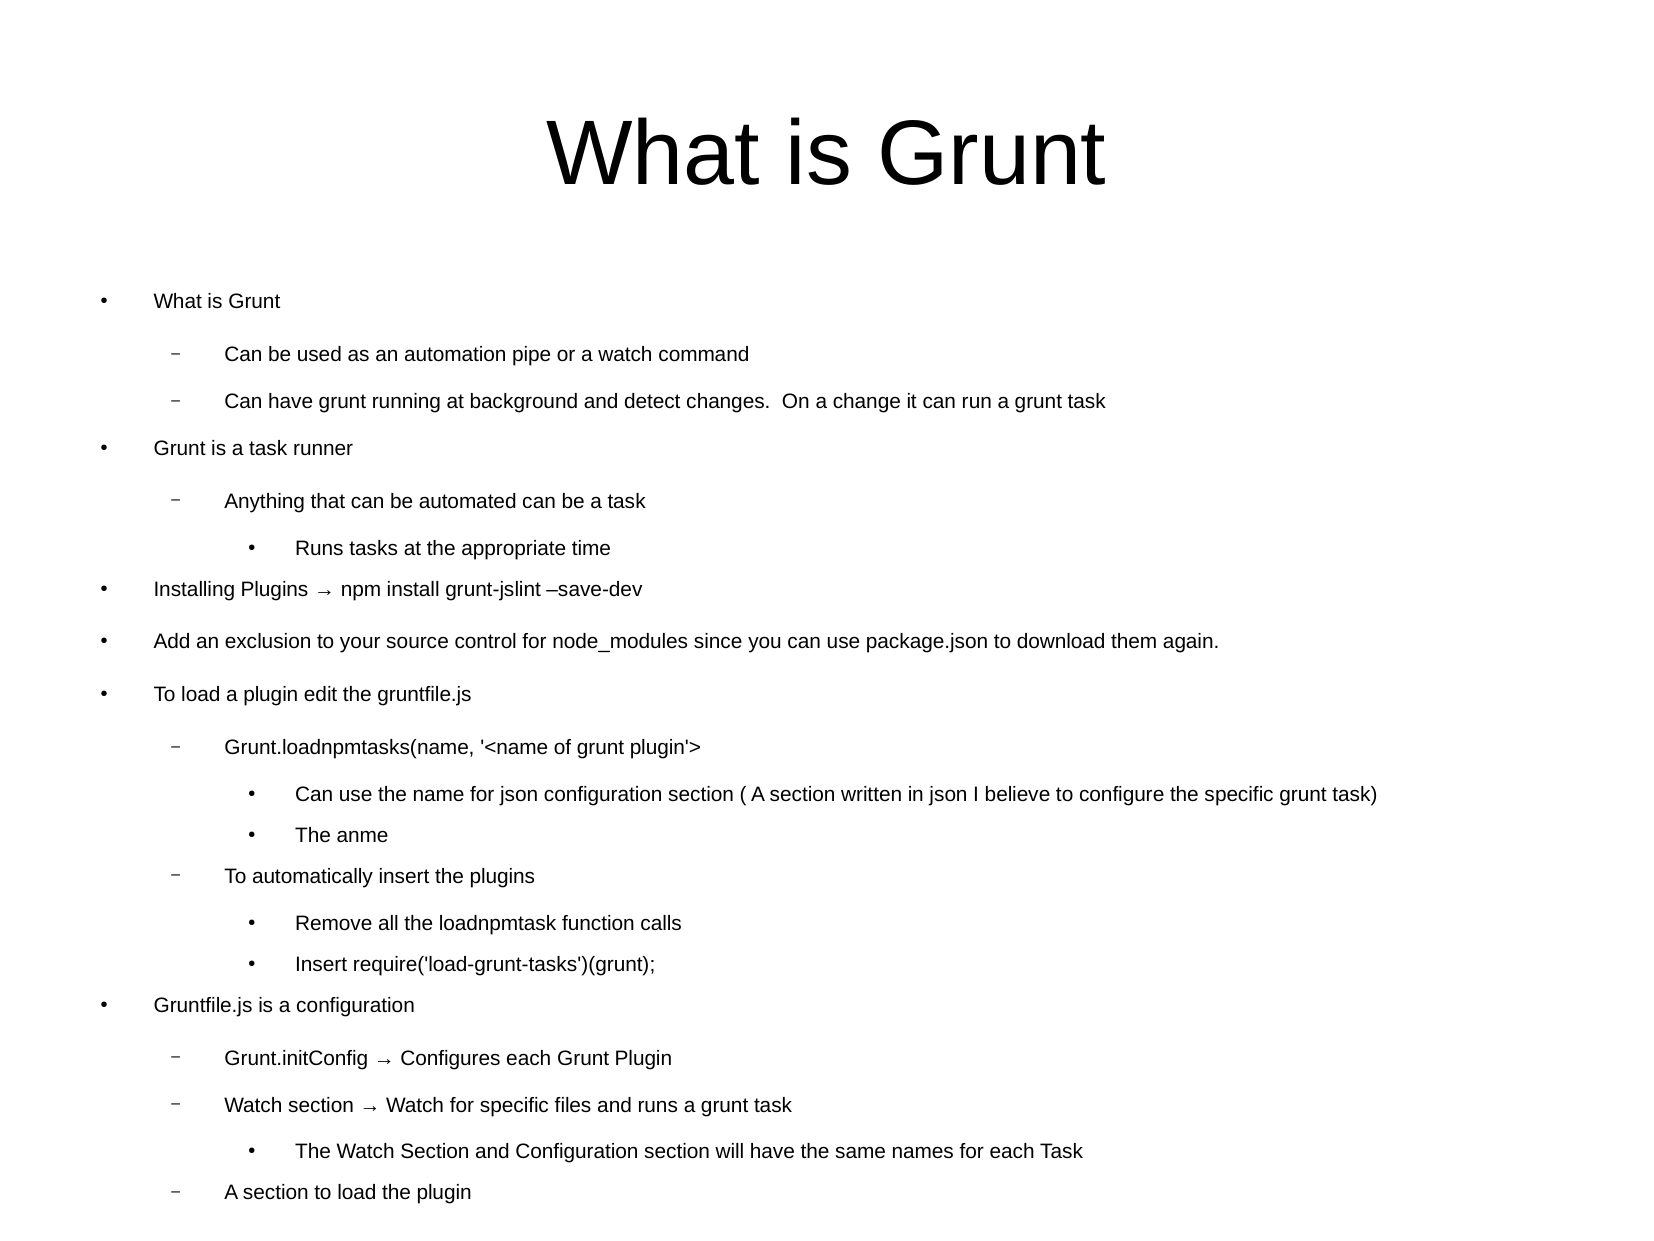

# What is Grunt
What is Grunt
Can be used as an automation pipe or a watch command
Can have grunt running at background and detect changes. On a change it can run a grunt task
Grunt is a task runner
Anything that can be automated can be a task
Runs tasks at the appropriate time
Installing Plugins → npm install grunt-jslint –save-dev
Add an exclusion to your source control for node_modules since you can use package.json to download them again.
To load a plugin edit the gruntfile.js
Grunt.loadnpmtasks(name, '<name of grunt plugin'>
Can use the name for json configuration section ( A section written in json I believe to configure the specific grunt task)
The anme
To automatically insert the plugins
Remove all the loadnpmtask function calls
Insert require('load-grunt-tasks')(grunt);
Gruntfile.js is a configuration
Grunt.initConfig → Configures each Grunt Plugin
Watch section → Watch for specific files and runs a grunt task
The Watch Section and Configuration section will have the same names for each Task
A section to load the plugin